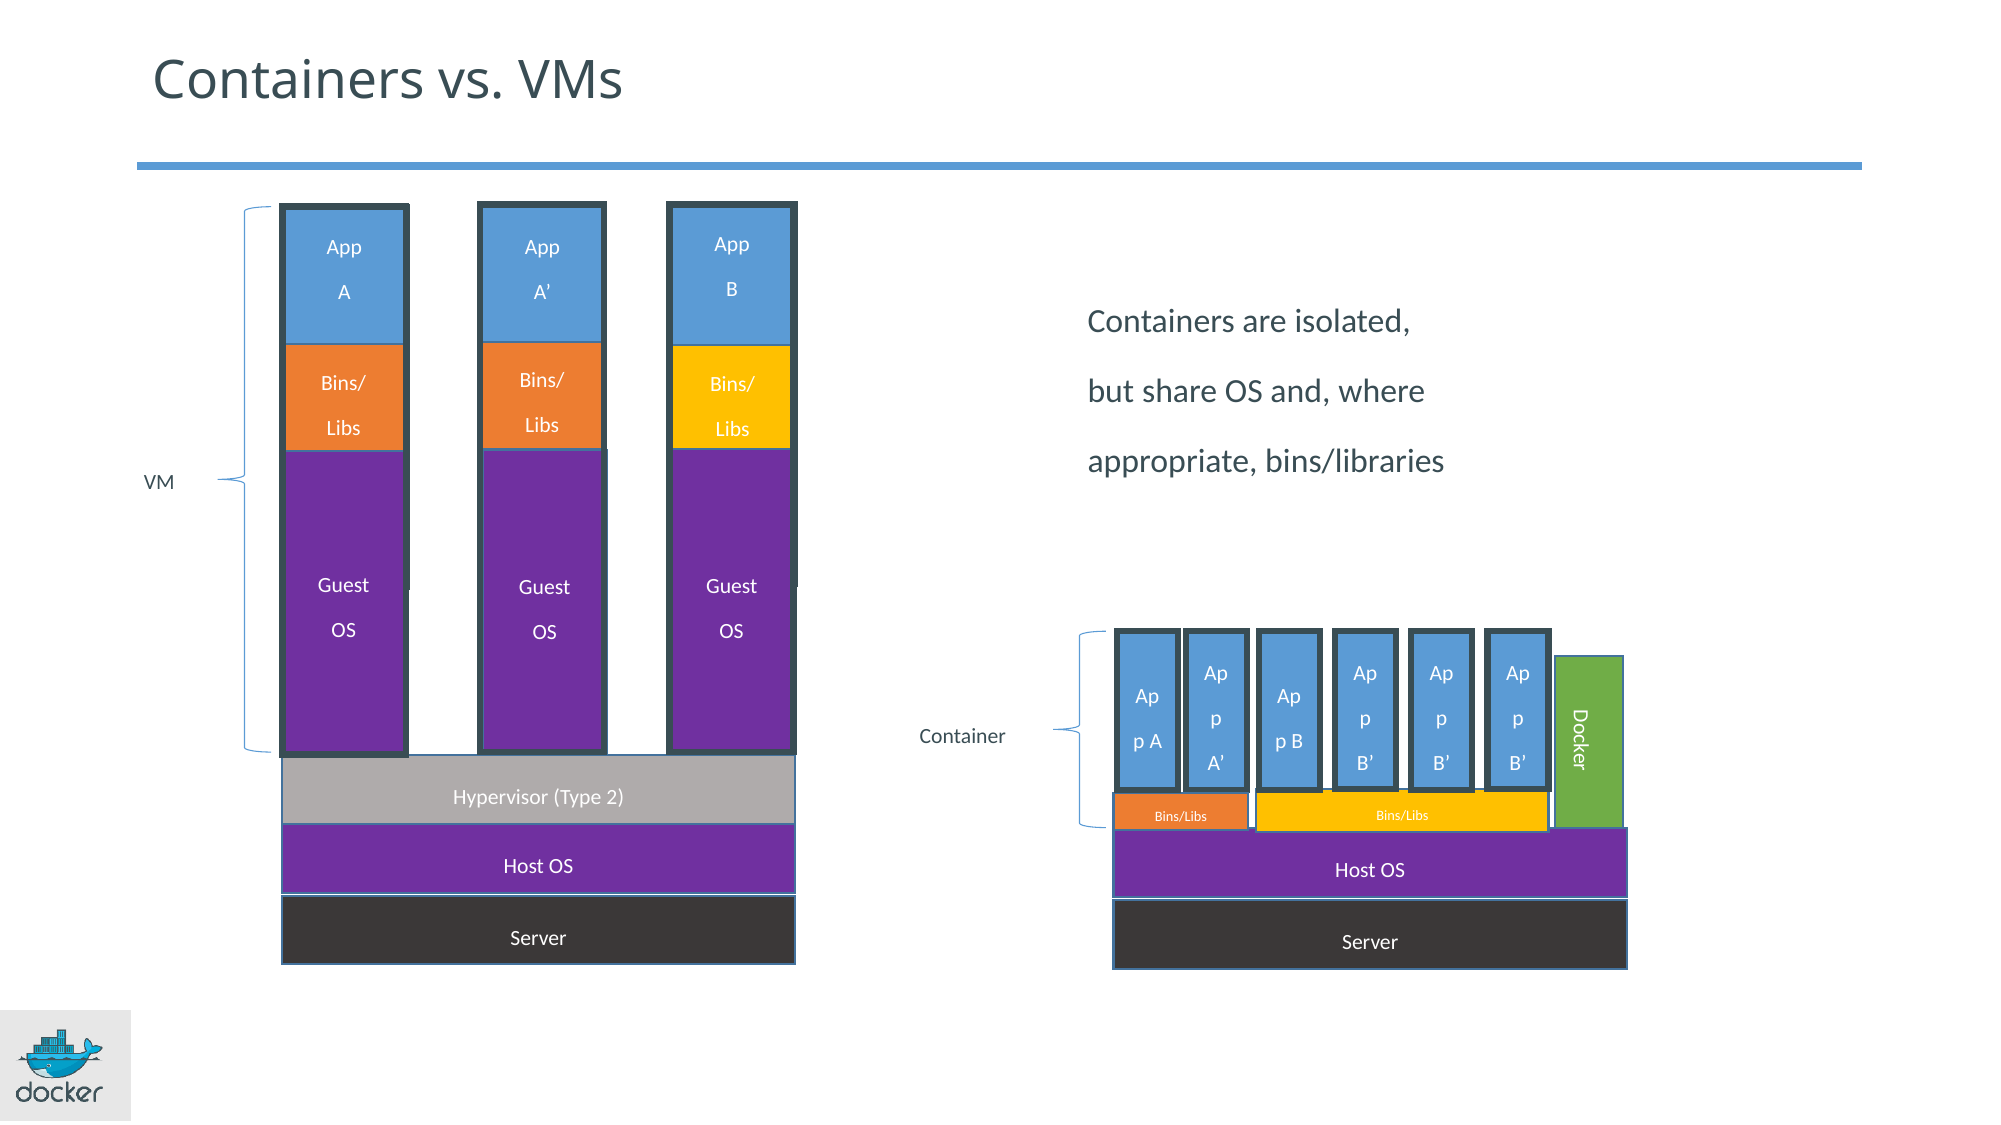

# Containers vs. VMs
App
B
App
A’
App
A
Containers are isolated,
but share OS and, where
appropriate, bins/libraries
Bins/
Libs
Bins/
Libs
Bins/
Libs
VM
Guest
OS
Guest
OS
Guest
OS
Guest
OS
Guest
OS
App B’
App B’
App A
App A’
App B
App B’
Container
Docker
Hypervisor (Type 2)
Bins/Libs
Bins/Libs
Host OS
Host OS
Server
Server